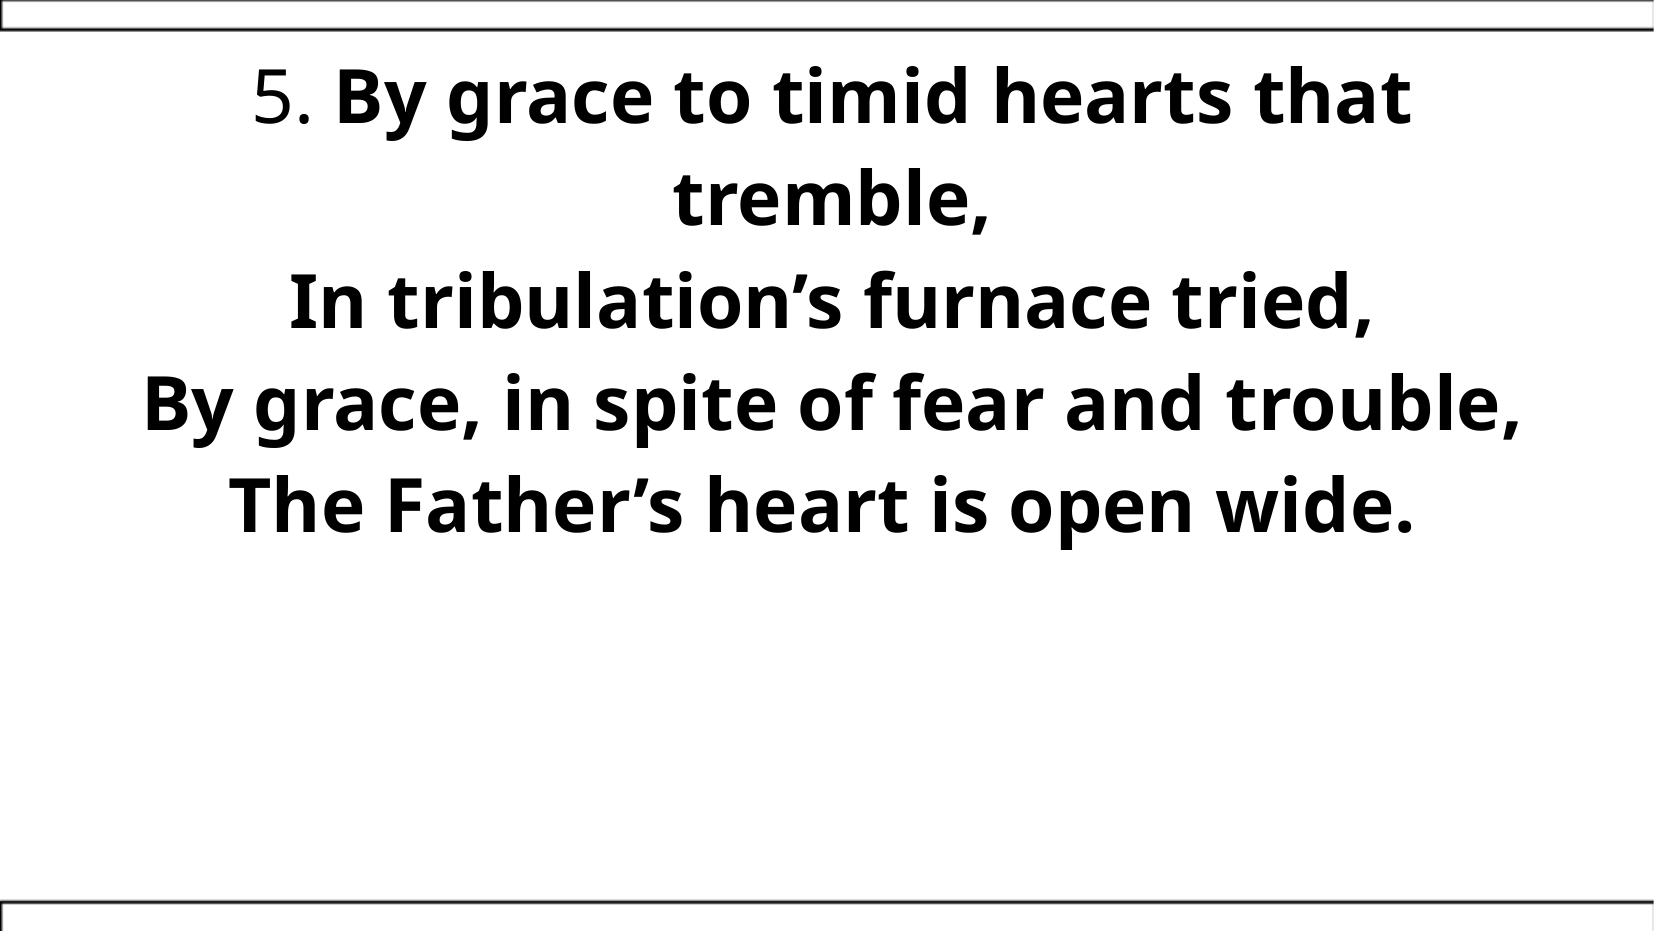

5. By grace to timid hearts that tremble,
In tribulation’s furnace tried,
By grace, in spite of fear and trouble,
The Father’s heart is open wide.